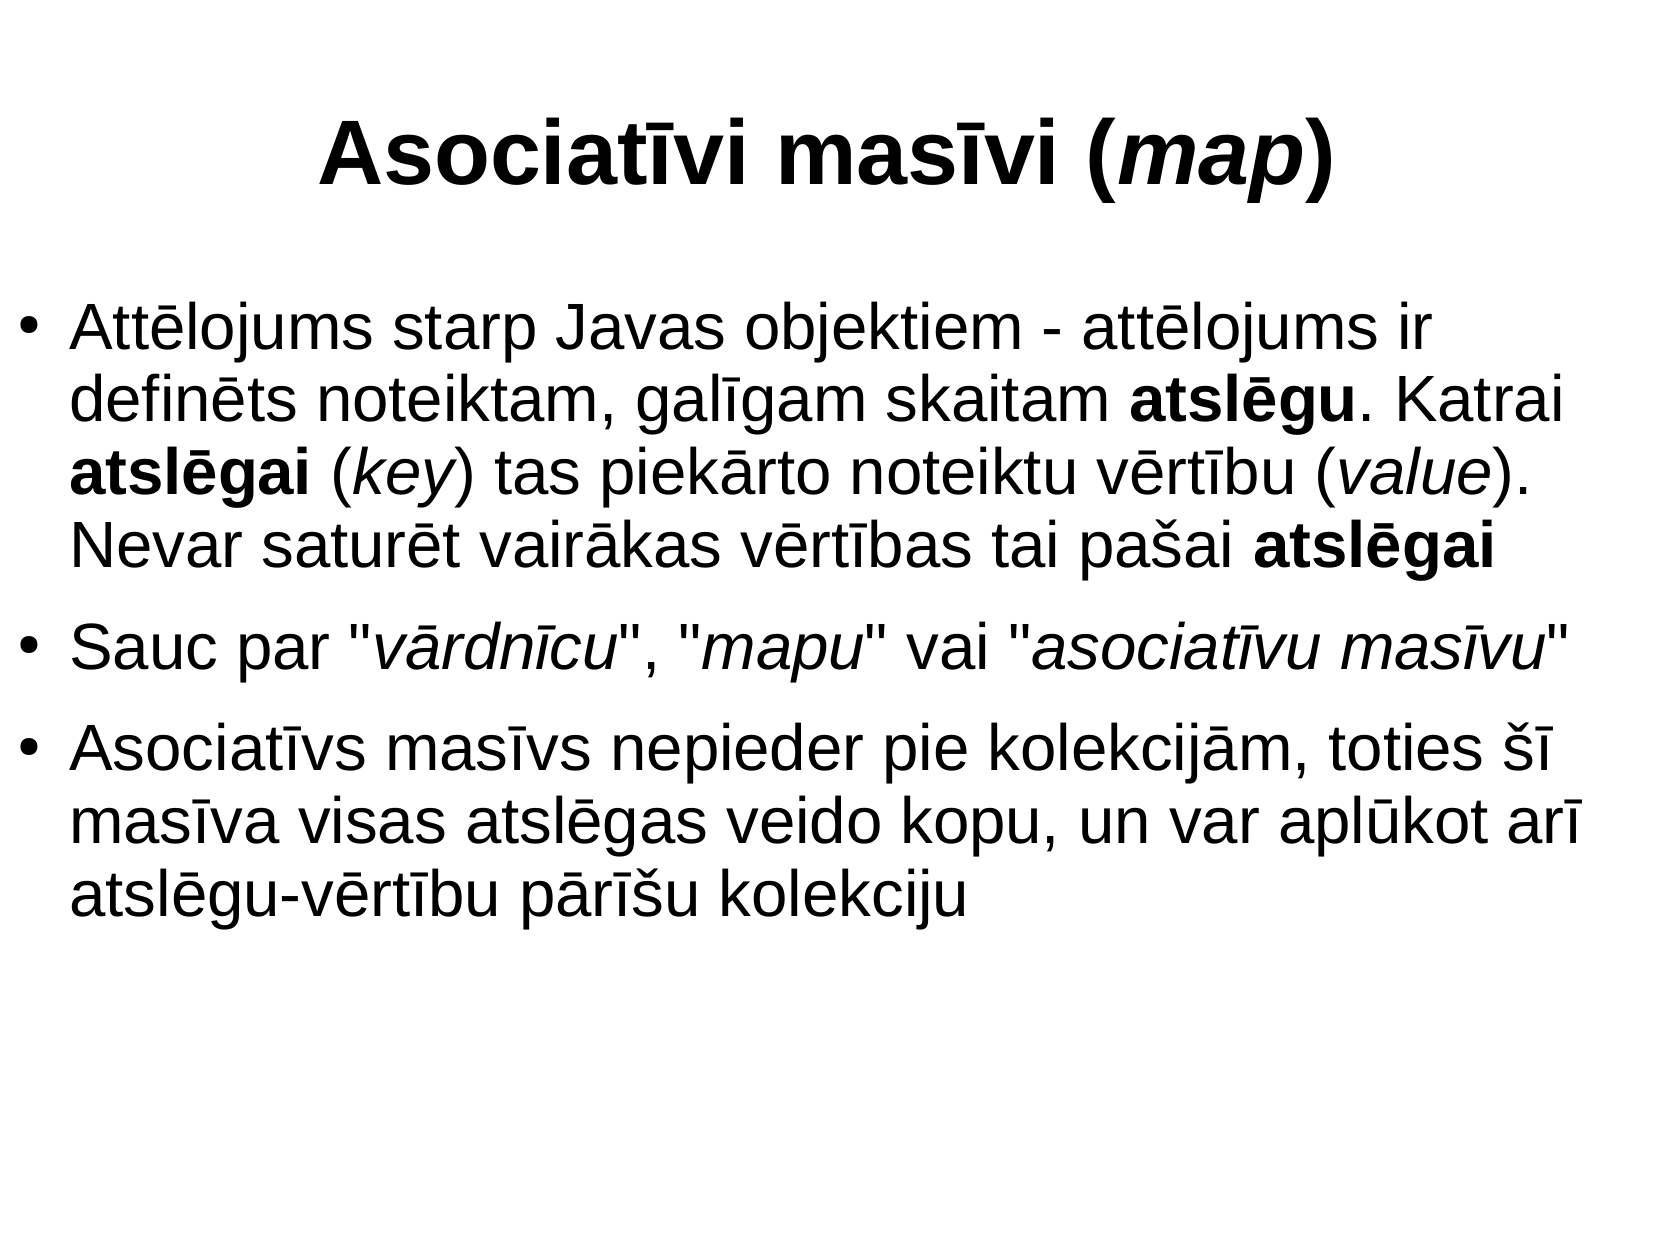

# Asociatīvi masīvi (map)
Attēlojums starp Javas objektiem - attēlojums ir definēts noteiktam, galīgam skaitam atslēgu. Katrai atslēgai (key) tas piekārto noteiktu vērtību (value). Nevar saturēt vairākas vērtības tai pašai atslēgai
Sauc par "vārdnīcu", "mapu" vai "asociatīvu masīvu"
Asociatīvs masīvs nepieder pie kolekcijām, toties šī masīva visas atslēgas veido kopu, un var aplūkot arī atslēgu-vērtību pārīšu kolekciju